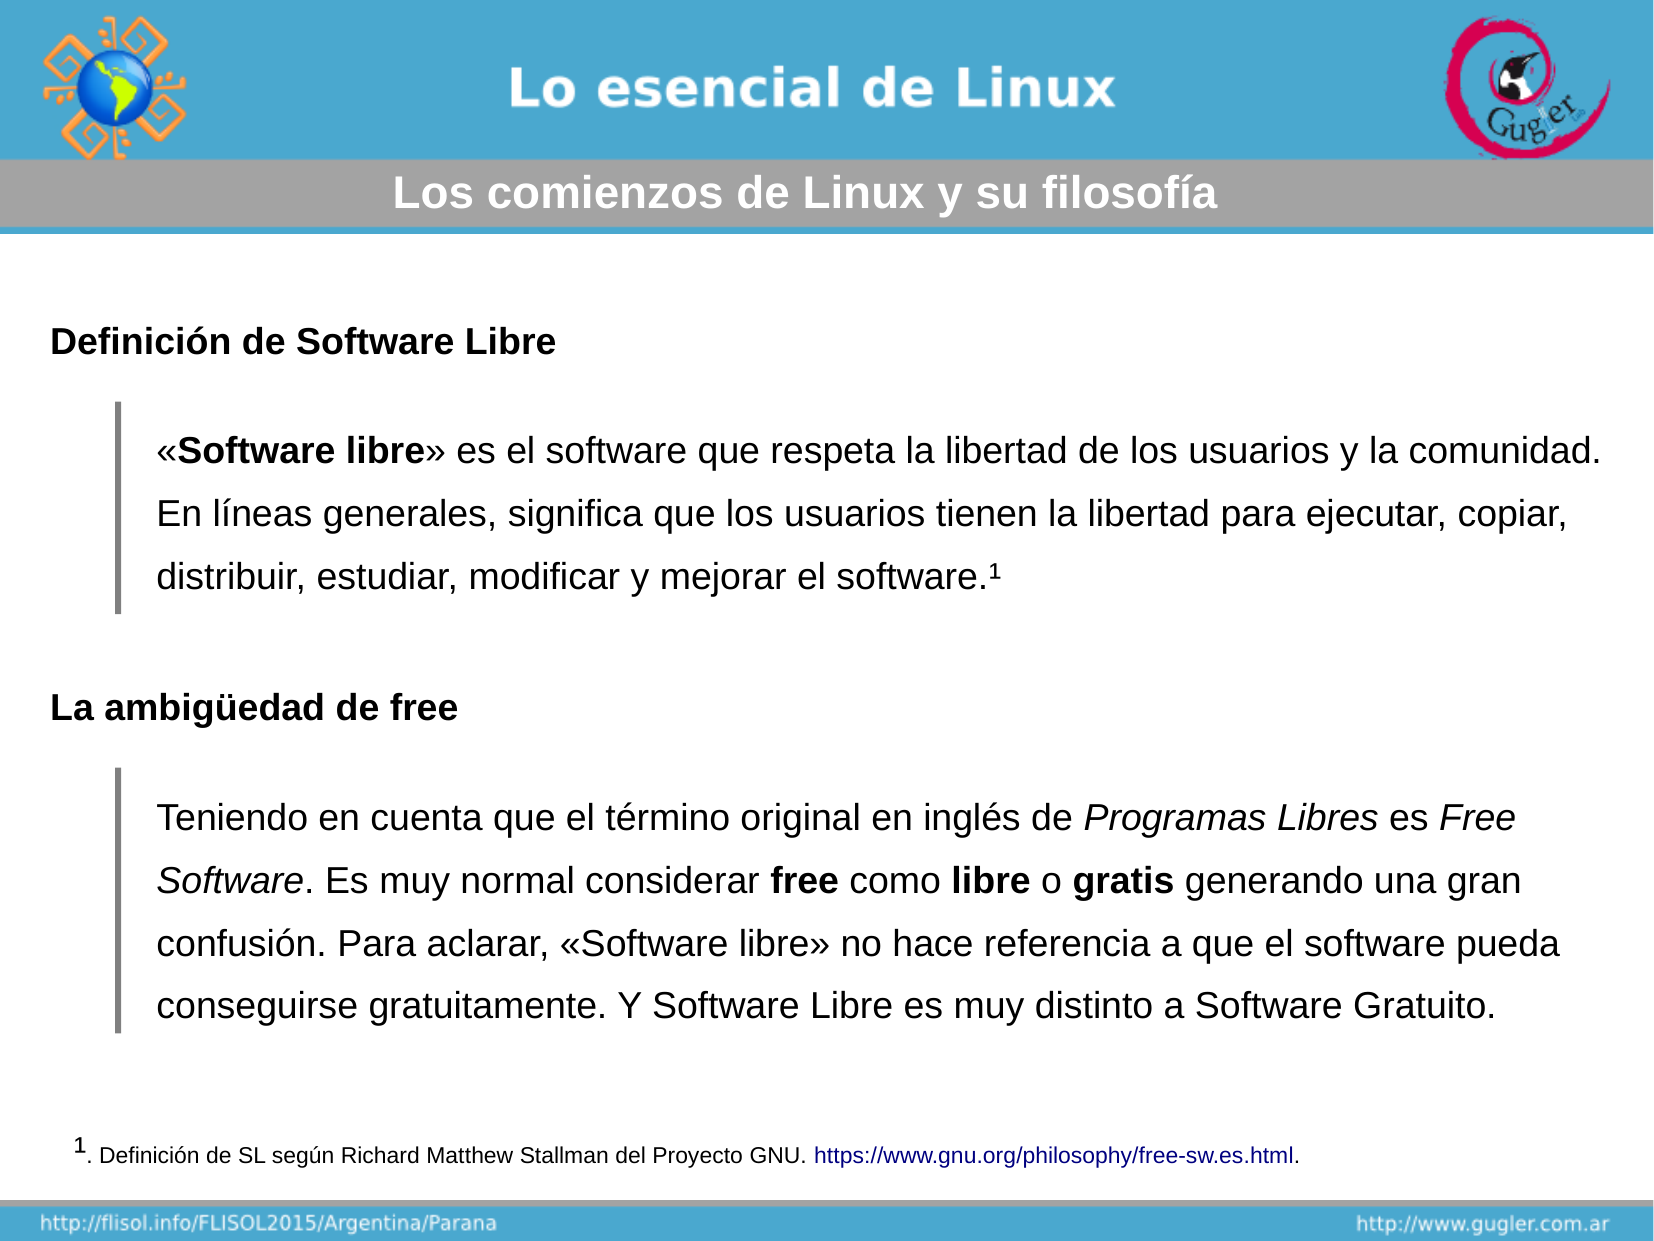

Los comienzos de Linux y su filosofía
Definición de Software Libre
«Software libre» es el software que respeta la libertad de los usuarios y la comunidad. En líneas generales, significa que los usuarios tienen la libertad para ejecutar, copiar, distribuir, estudiar, modificar y mejorar el software.¹
La ambigüedad de free
Teniendo en cuenta que el término original en inglés de Programas Libres es Free Software. Es muy normal considerar free como libre o gratis generando una gran confusión. Para aclarar, «Software libre» no hace referencia a que el software pueda conseguirse gratuitamente. Y Software Libre es muy distinto a Software Gratuito.
¹. Definición de SL según Richard Matthew Stallman del Proyecto GNU. https://www.gnu.org/philosophy/free-sw.es.html.